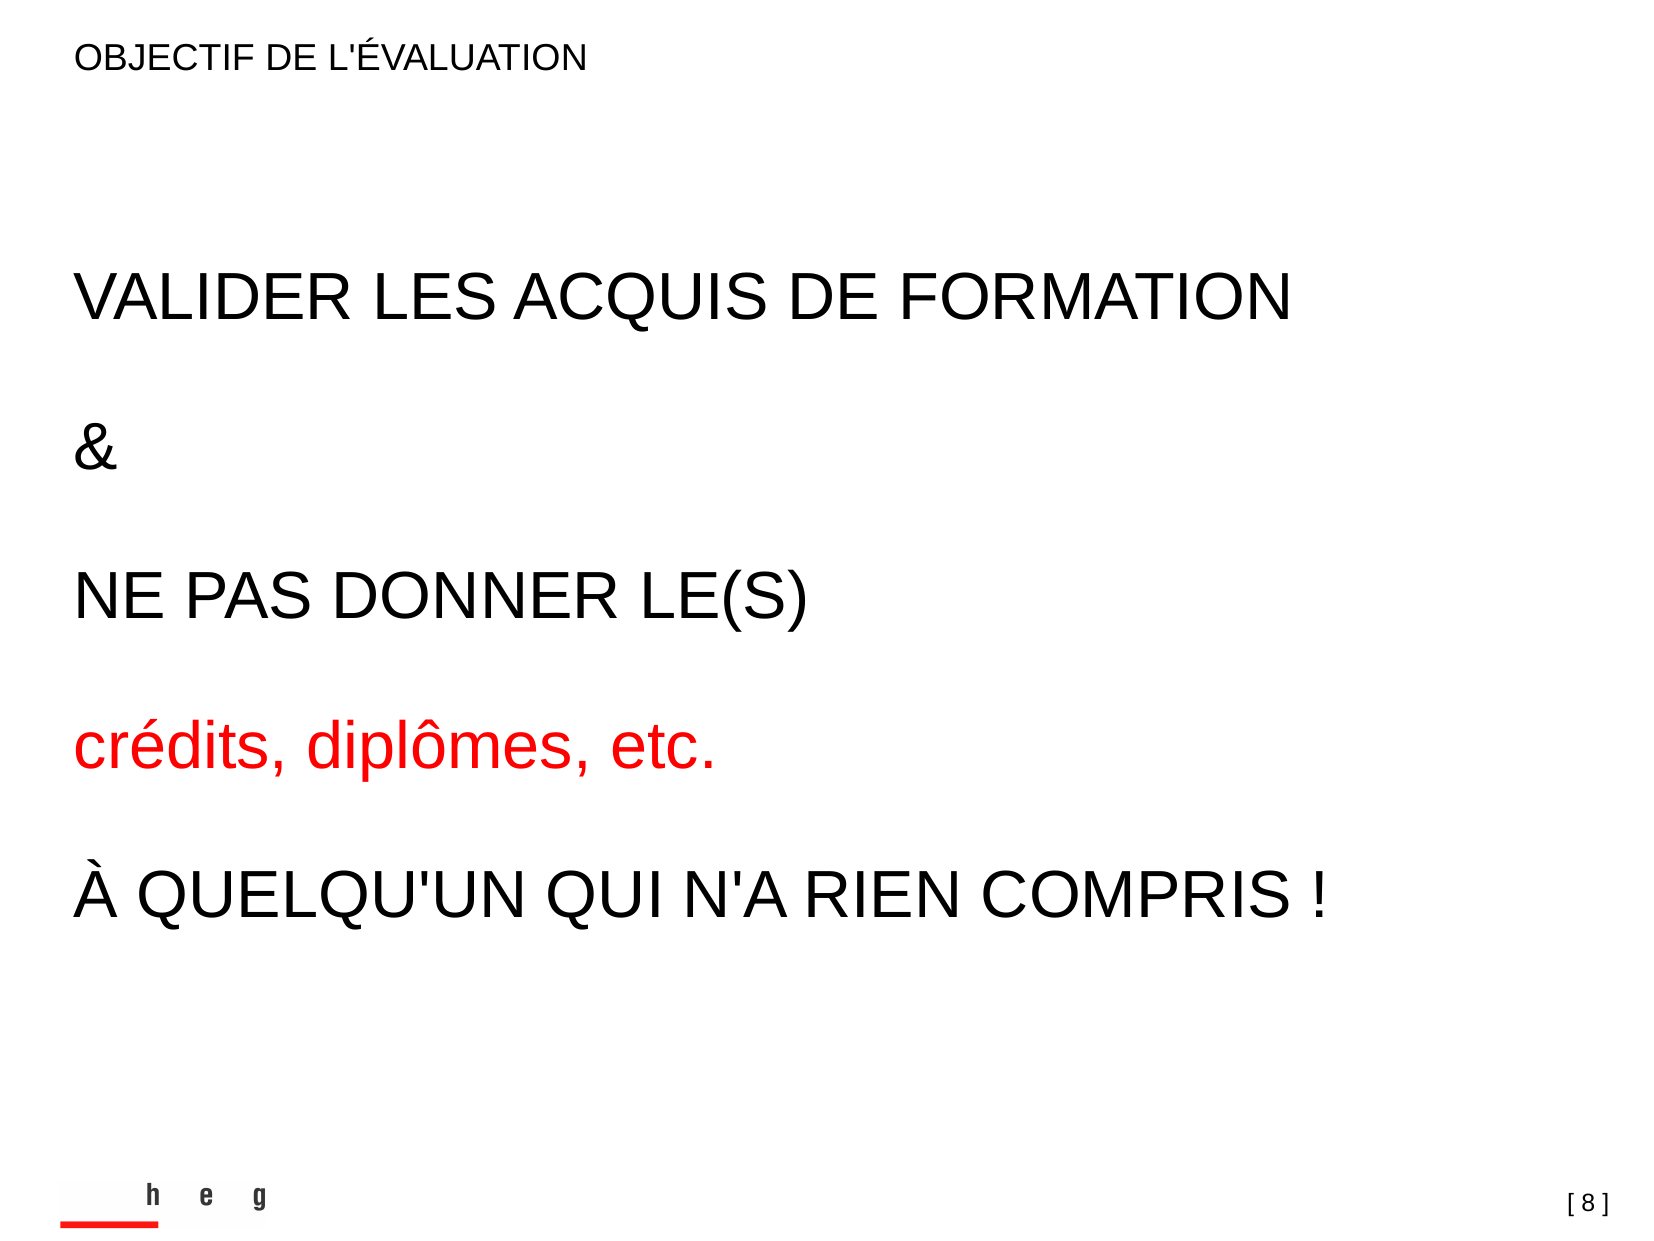

OBJECTIF DE L'ÉVALUATION
VALIDER LES ACQUIS DE FORMATION
&
NE PAS DONNER LE(S)
crédits, diplômes, etc.
À QUELQU'UN QUI N'A RIEN COMPRIS !